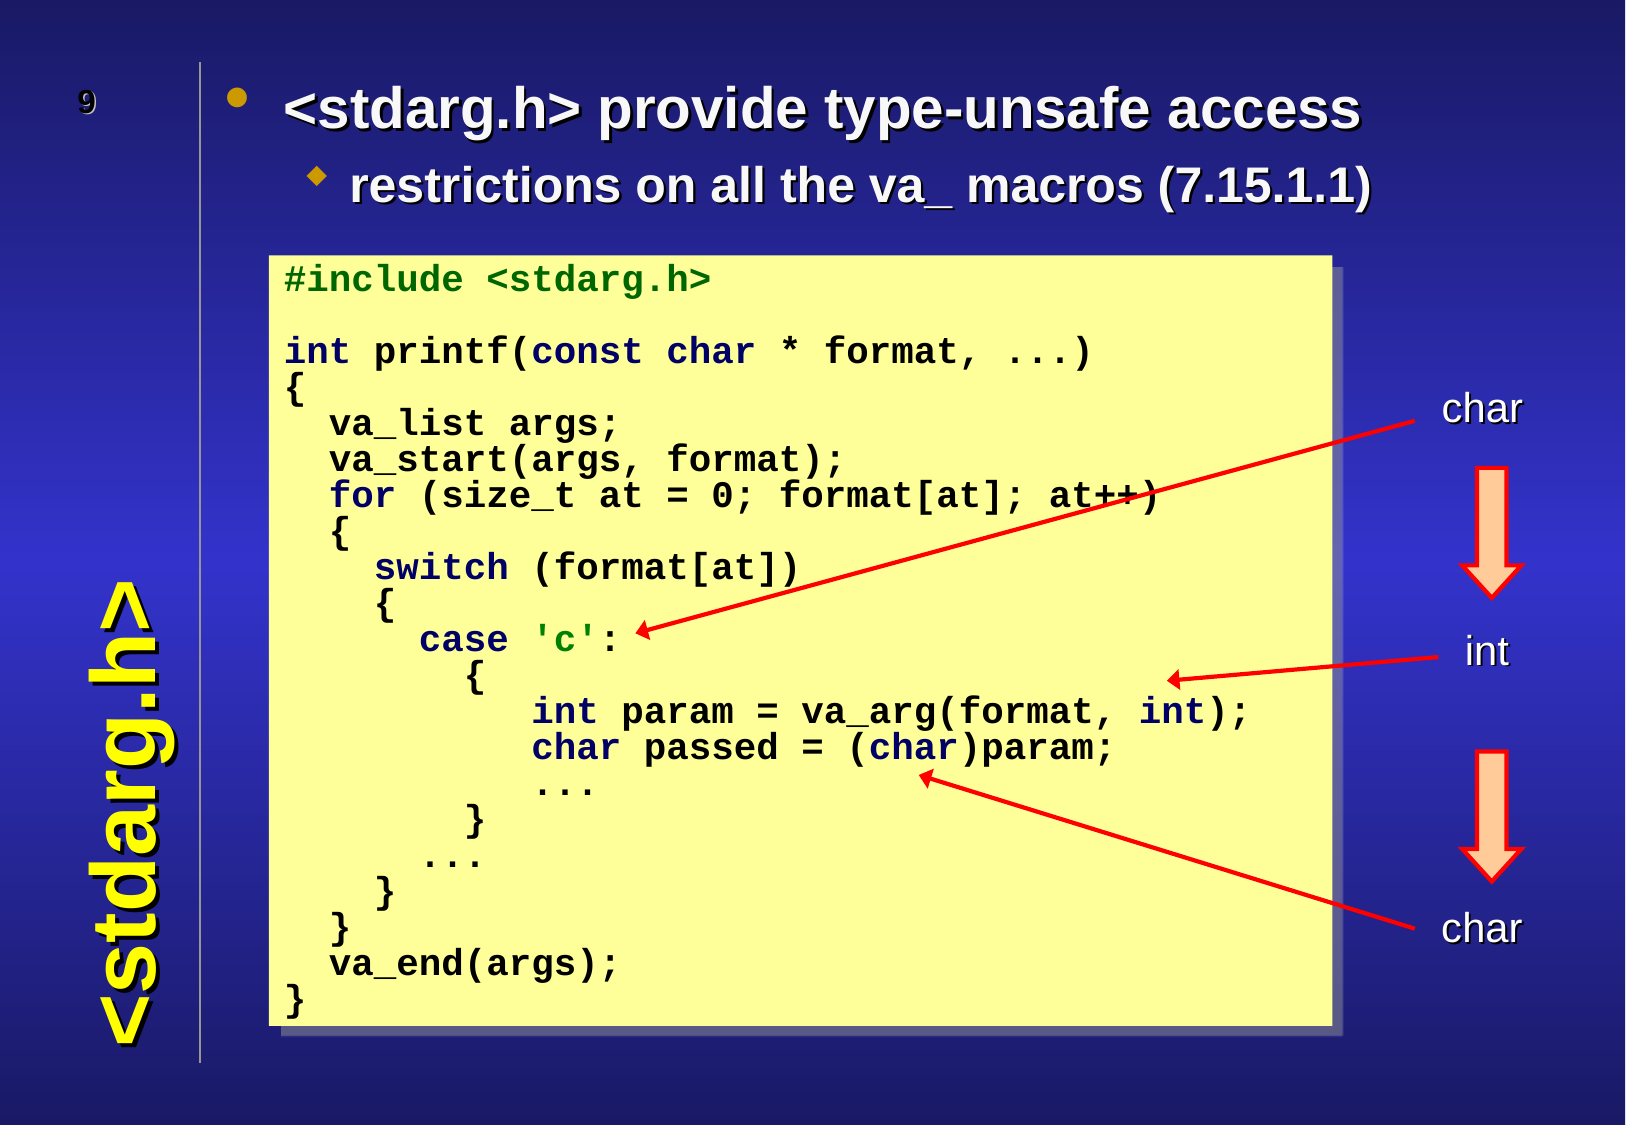

9
<stdarg.h> provide type-unsafe access
restrictions on all the va_ macros (7.15.1.1)
#include <stdarg.h>
int printf(const char * format, ...)
{
 va_list args;
 va_start(args, format);
 for (size_t at = 0; format[at]; at++)
 {
 switch (format[at])
 {
 case 'c':
 {
 int param = va_arg(format, int);
 char passed = (char)param;
 ...
 }
 ...
 }
 }
 va_end(args);
}
char
# <stdarg.h>
int
char